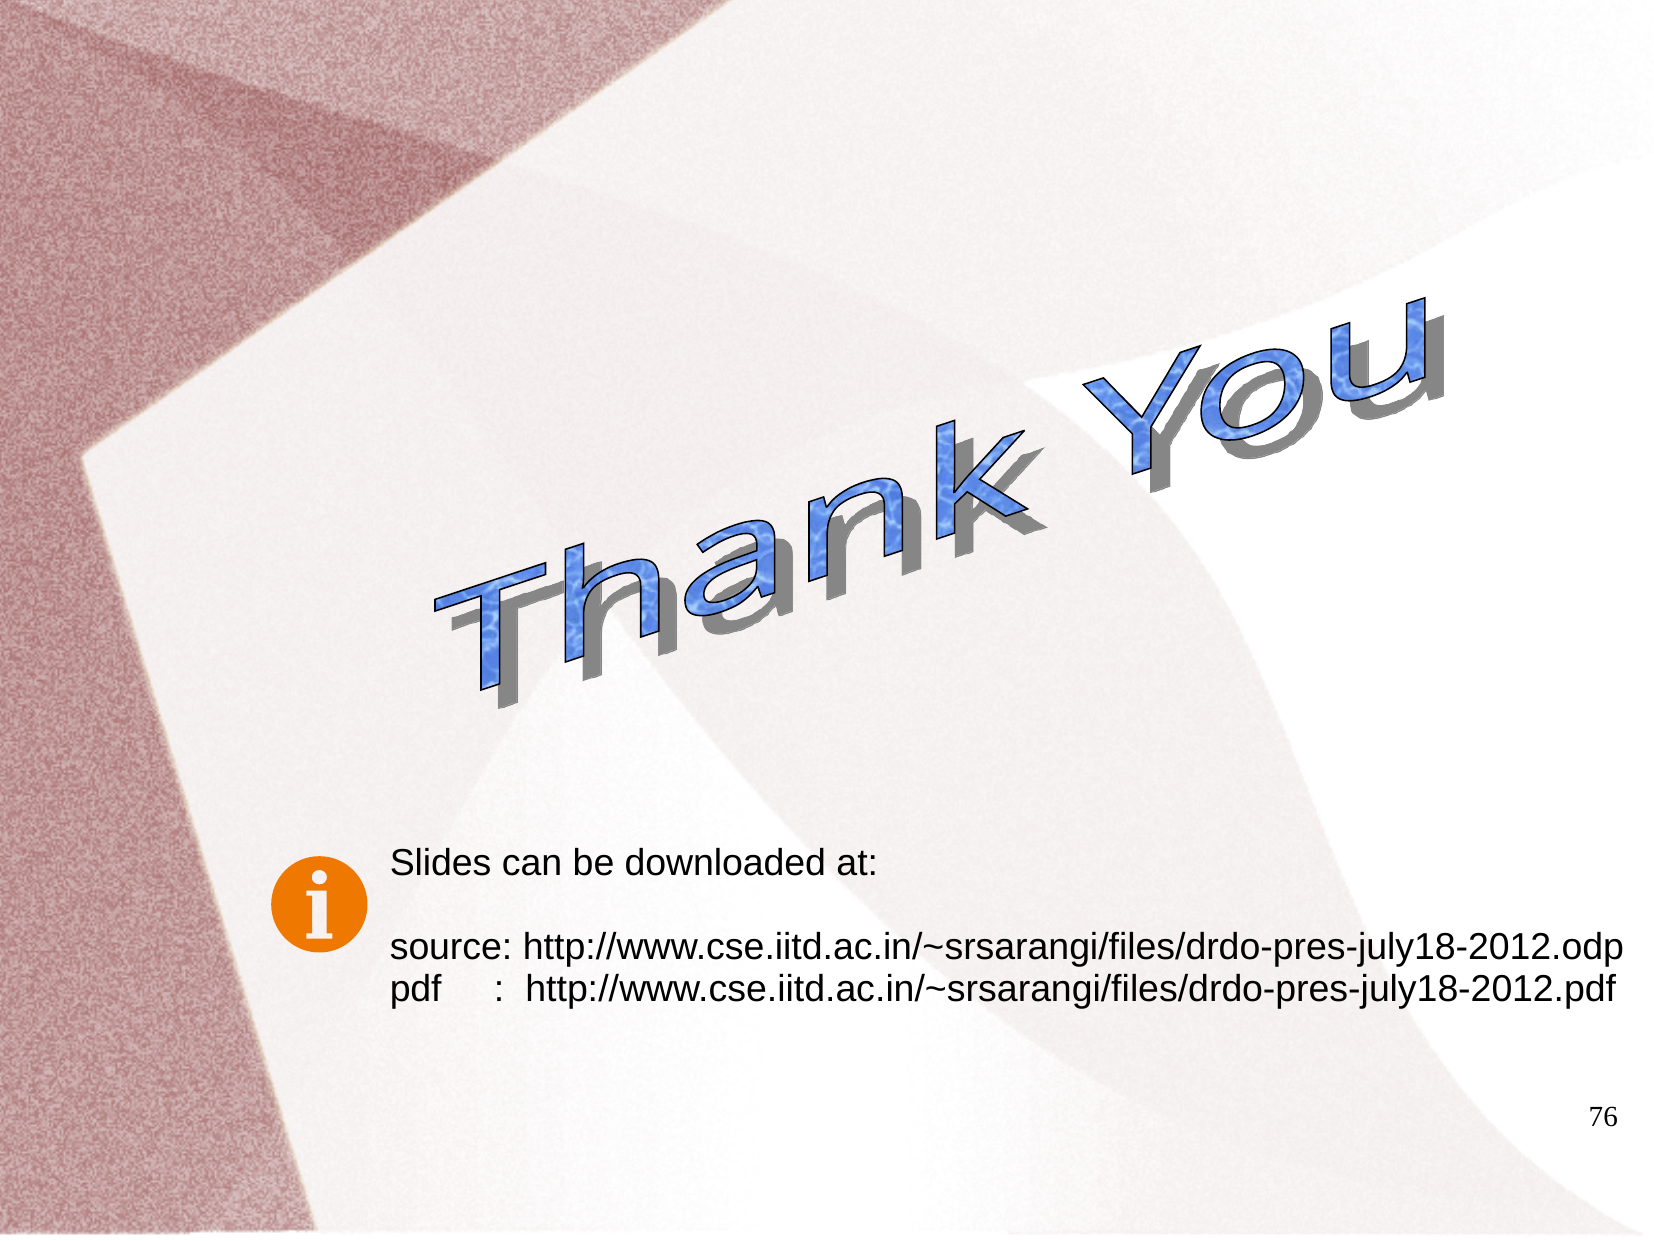

Thank You
Slides can be downloaded at:
source: http://www.cse.iitd.ac.in/~srsarangi/files/drdo-pres-july18-2012.odp
pdf : http://www.cse.iitd.ac.in/~srsarangi/files/drdo-pres-july18-2012.pdf
76